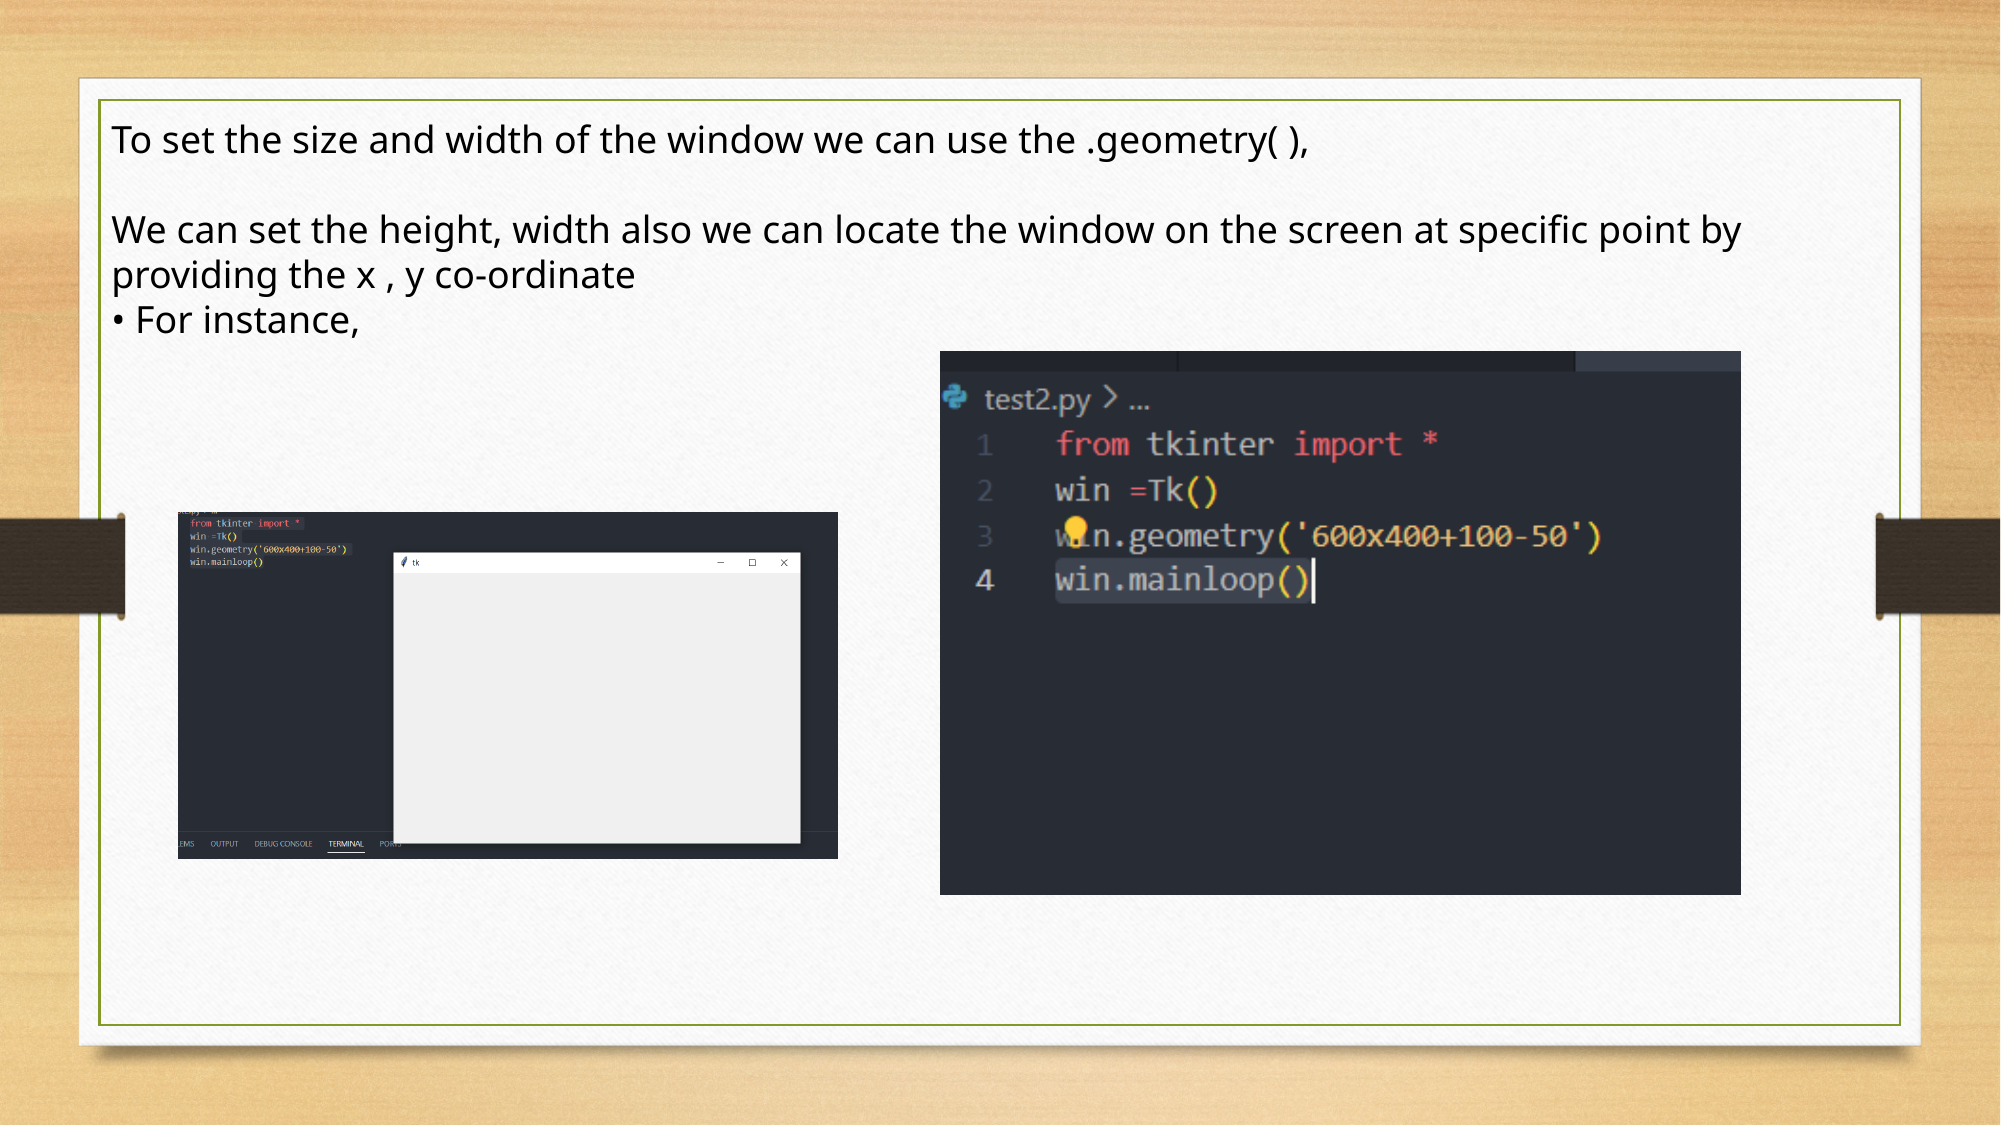

To set the size and width of the window we can use the .geometry( ),
We can set the height, width also we can locate the window on the screen at specific point by providing the x , y co-ordinate
• For instance,